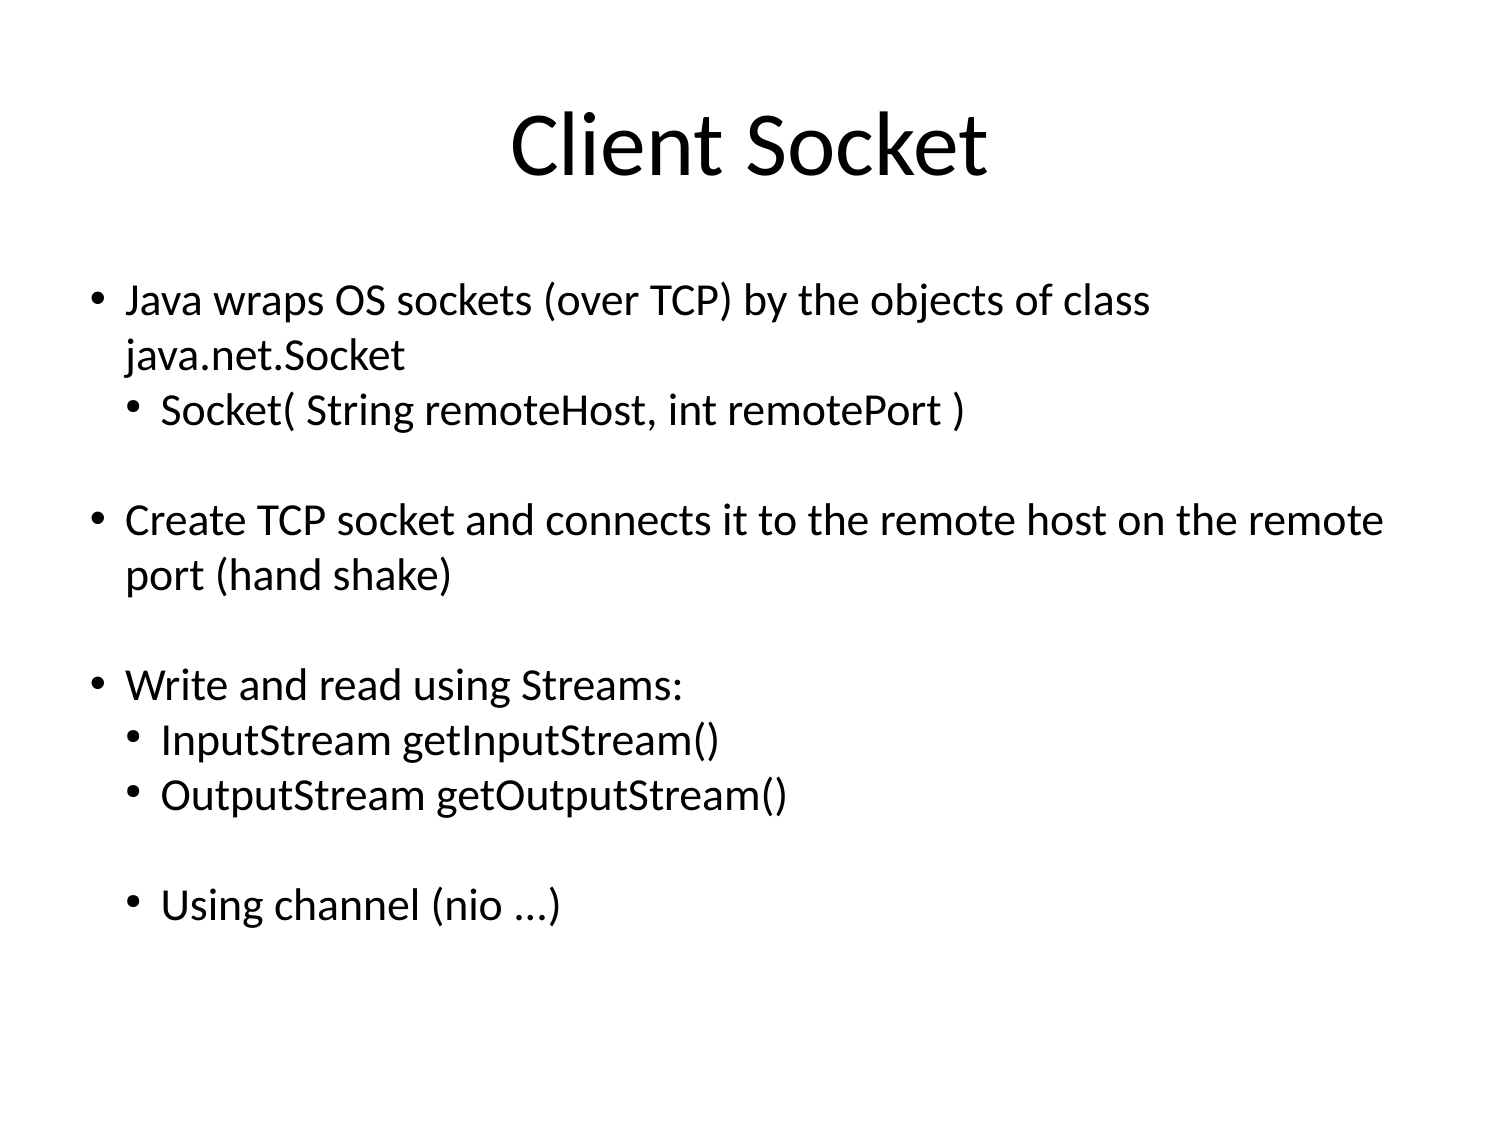

Client Socket
Java wraps OS sockets (over TCP) by the objects of class java.net.Socket
Socket( String remoteHost, int remotePort )
Create TCP socket and connects it to the remote host on the remote port (hand shake)
Write and read using Streams:
InputStream getInputStream()
OutputStream getOutputStream()
Using channel (nio ...)